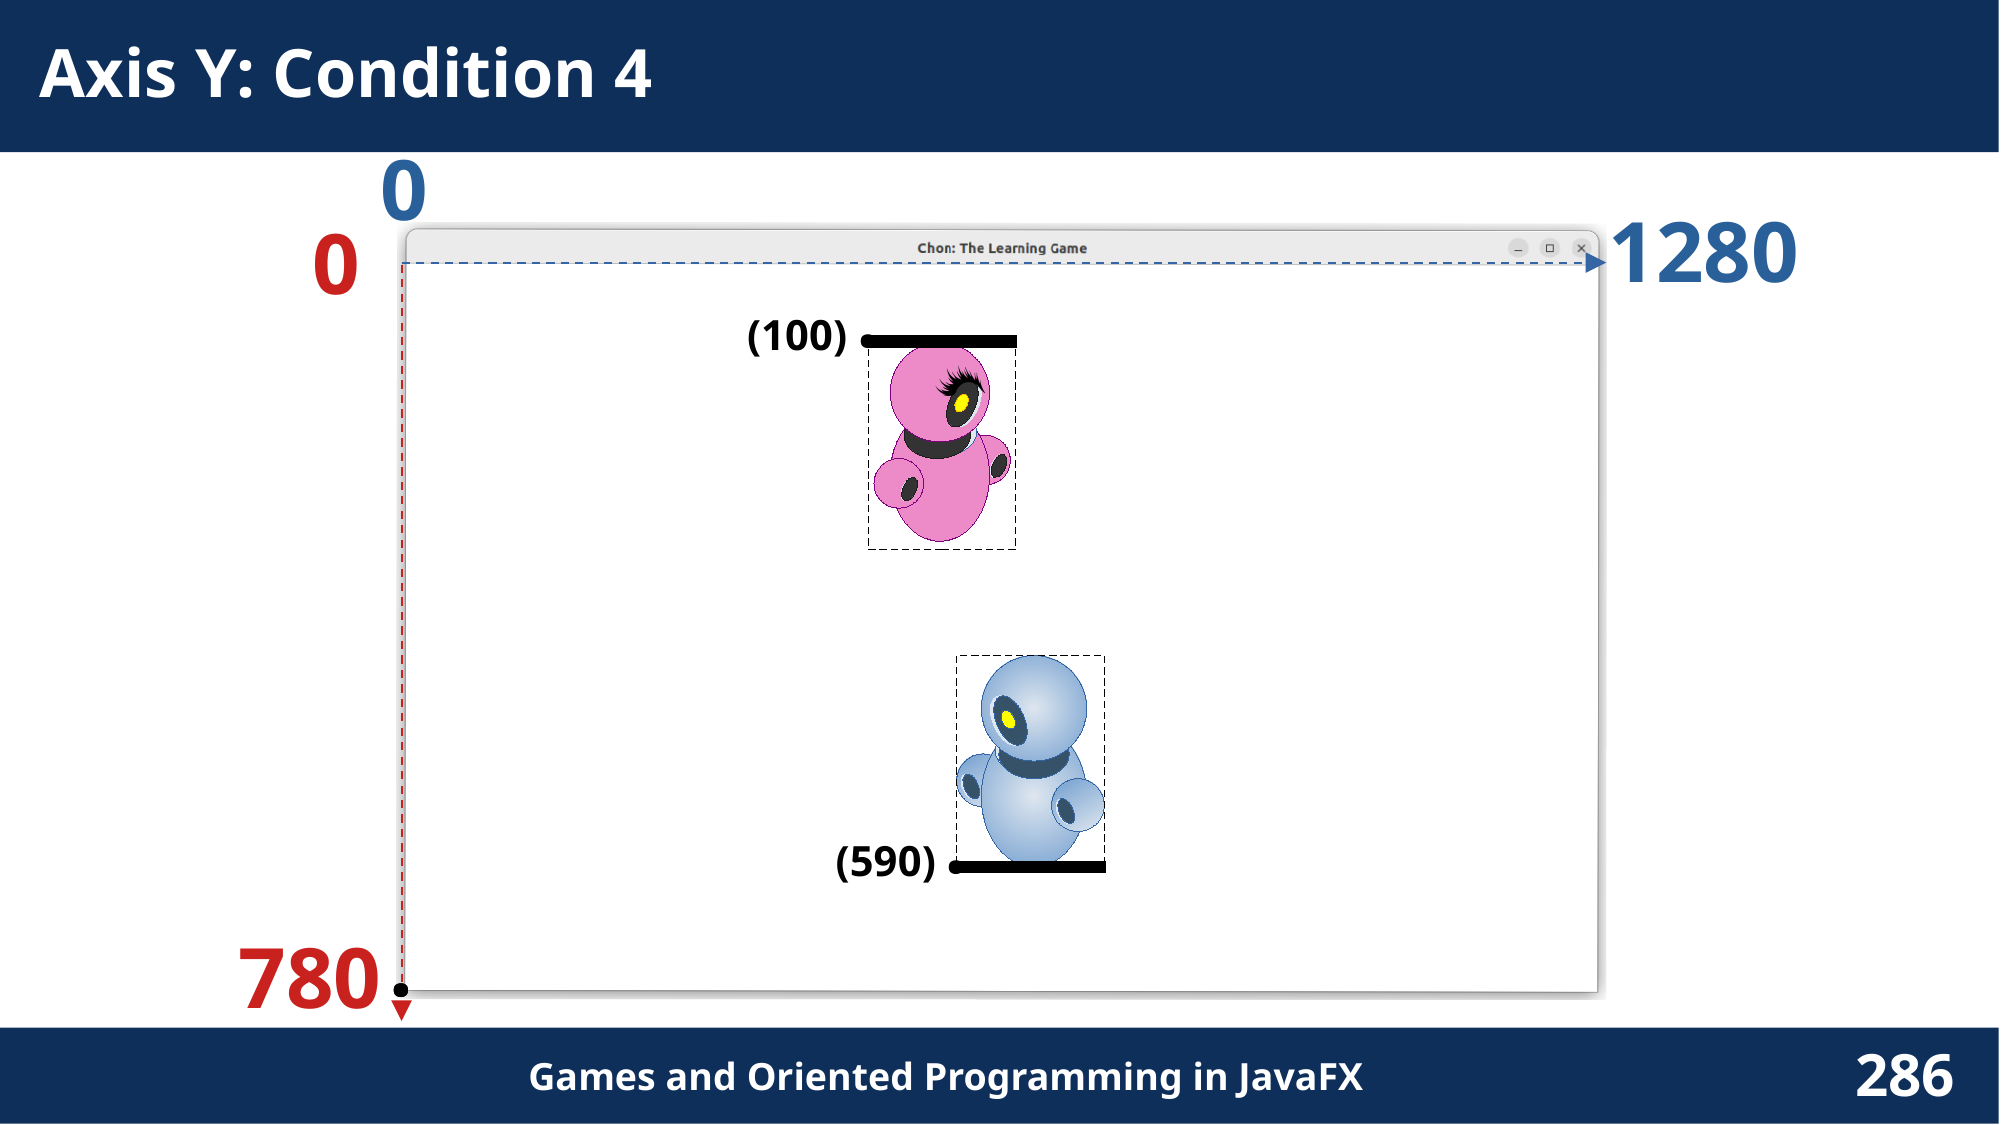

Axis Y: Condition 4
0
1280
0
.
(100)
.
(590)
.
.
780